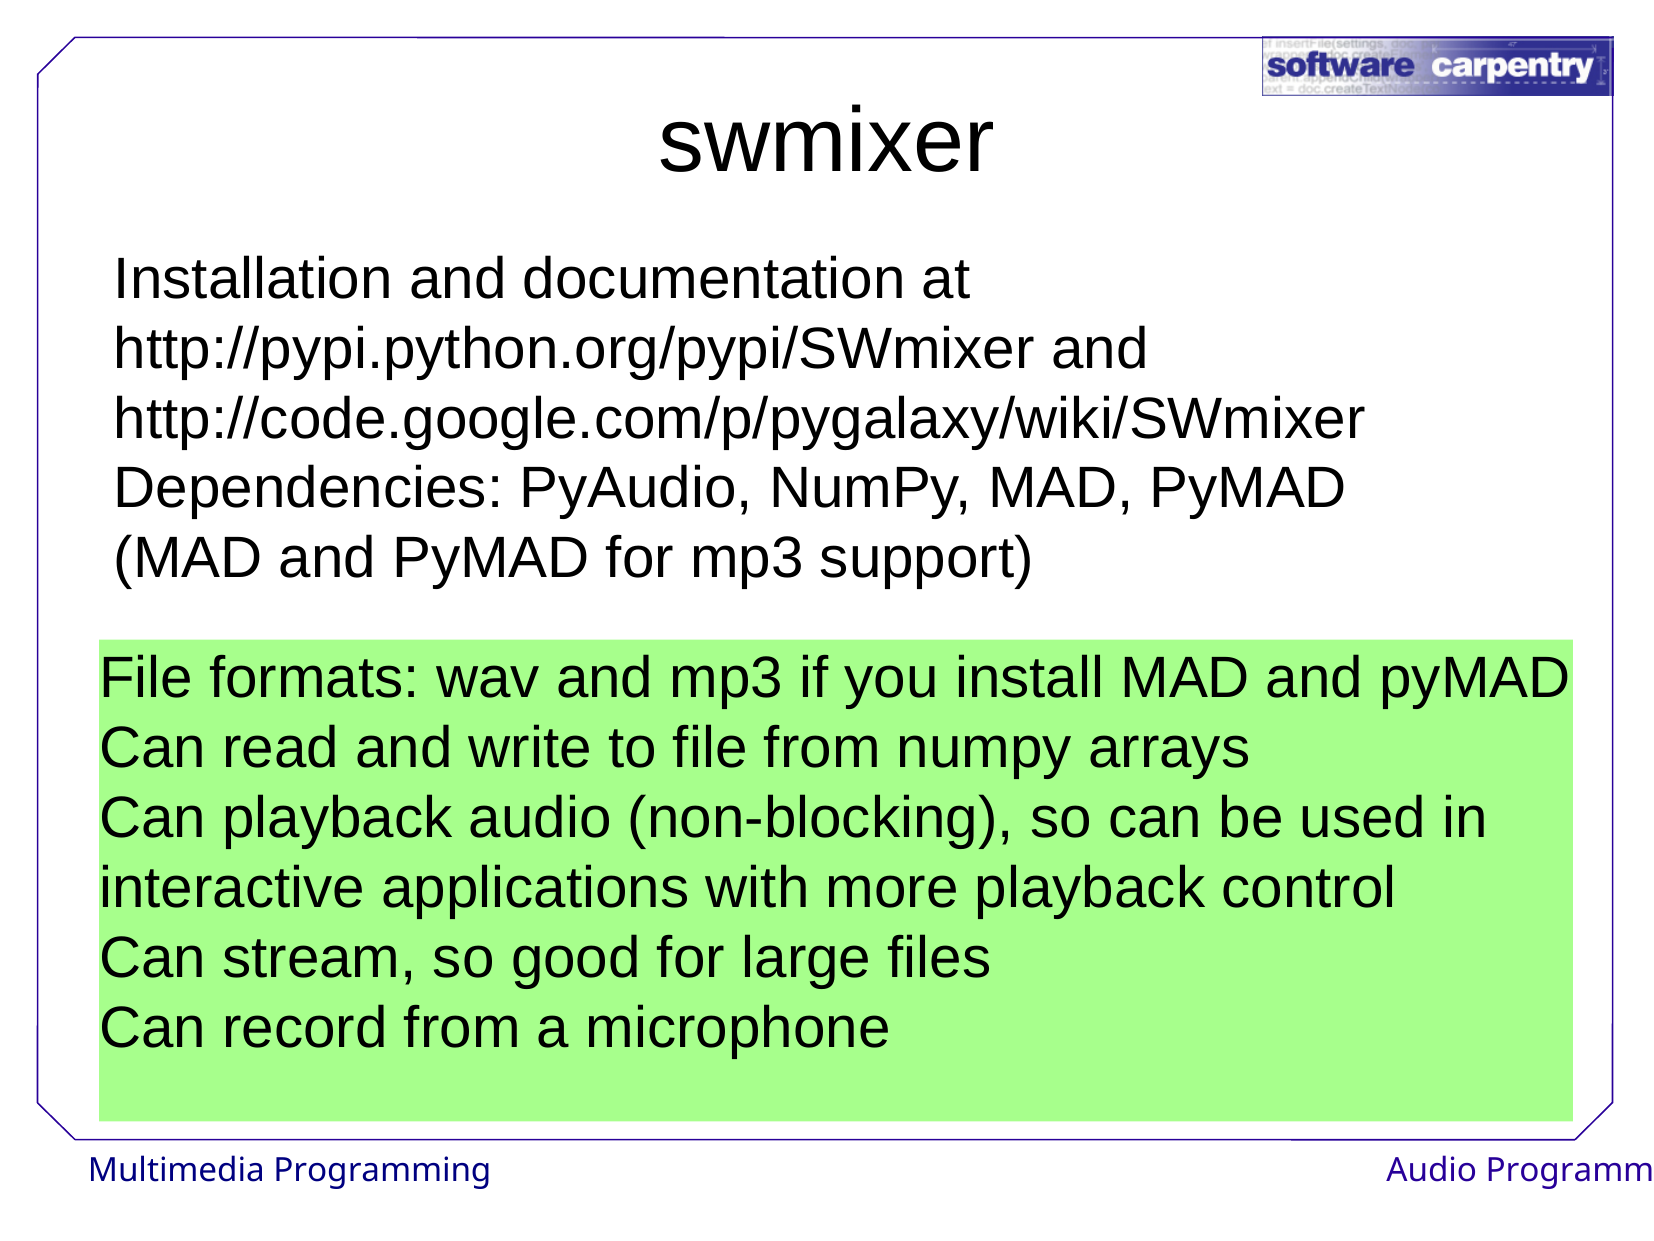

swmixer
# Installation and documentation at http://pypi.python.org/pypi/SWmixer and http://code.google.com/p/pygalaxy/wiki/SWmixer
Dependencies: PyAudio, NumPy, MAD, PyMAD
(MAD and PyMAD for mp3 support)
File formats: wav and mp3 if you install MAD and pyMAD
Can read and write to file from numpy arrays
Can playback audio (non-blocking), so can be used in interactive applications with more playback control
Can stream, so good for large files
Can record from a microphone